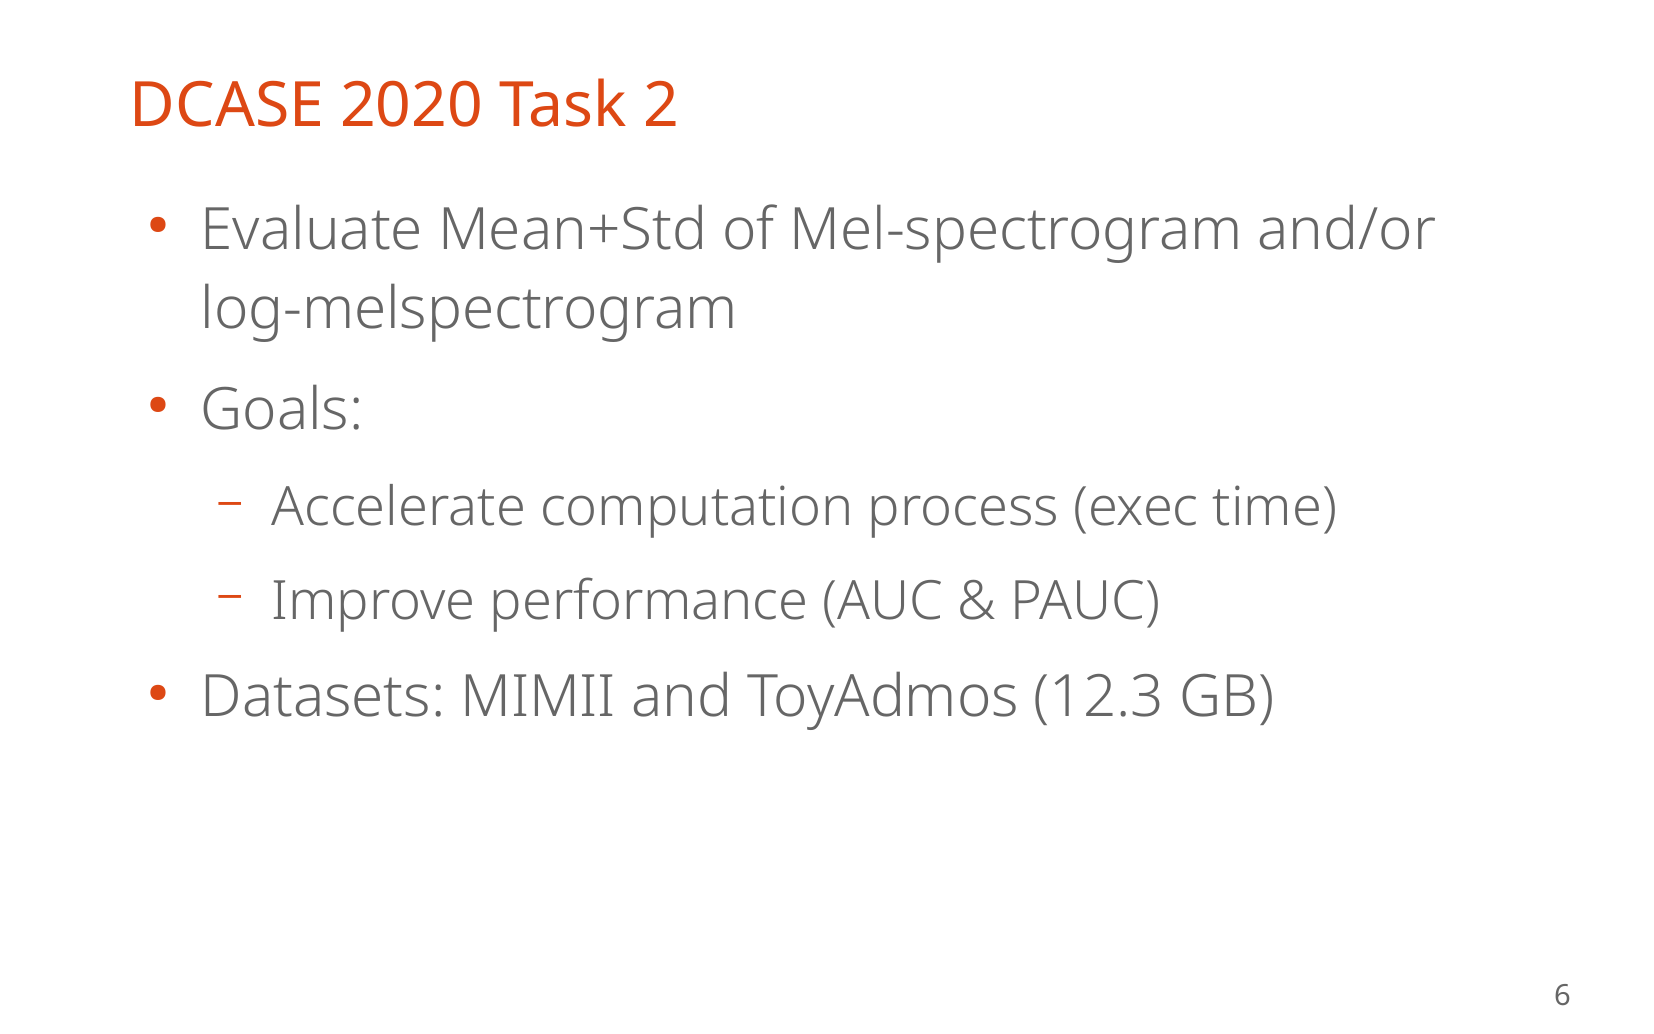

# DCASE 2020 Task 2
Evaluate Mean+Std of Mel-spectrogram and/or log-melspectrogram
Goals:
Accelerate computation process (exec time)
Improve performance (AUC & PAUC)
Datasets: MIMII and ToyAdmos (12.3 GB)
6